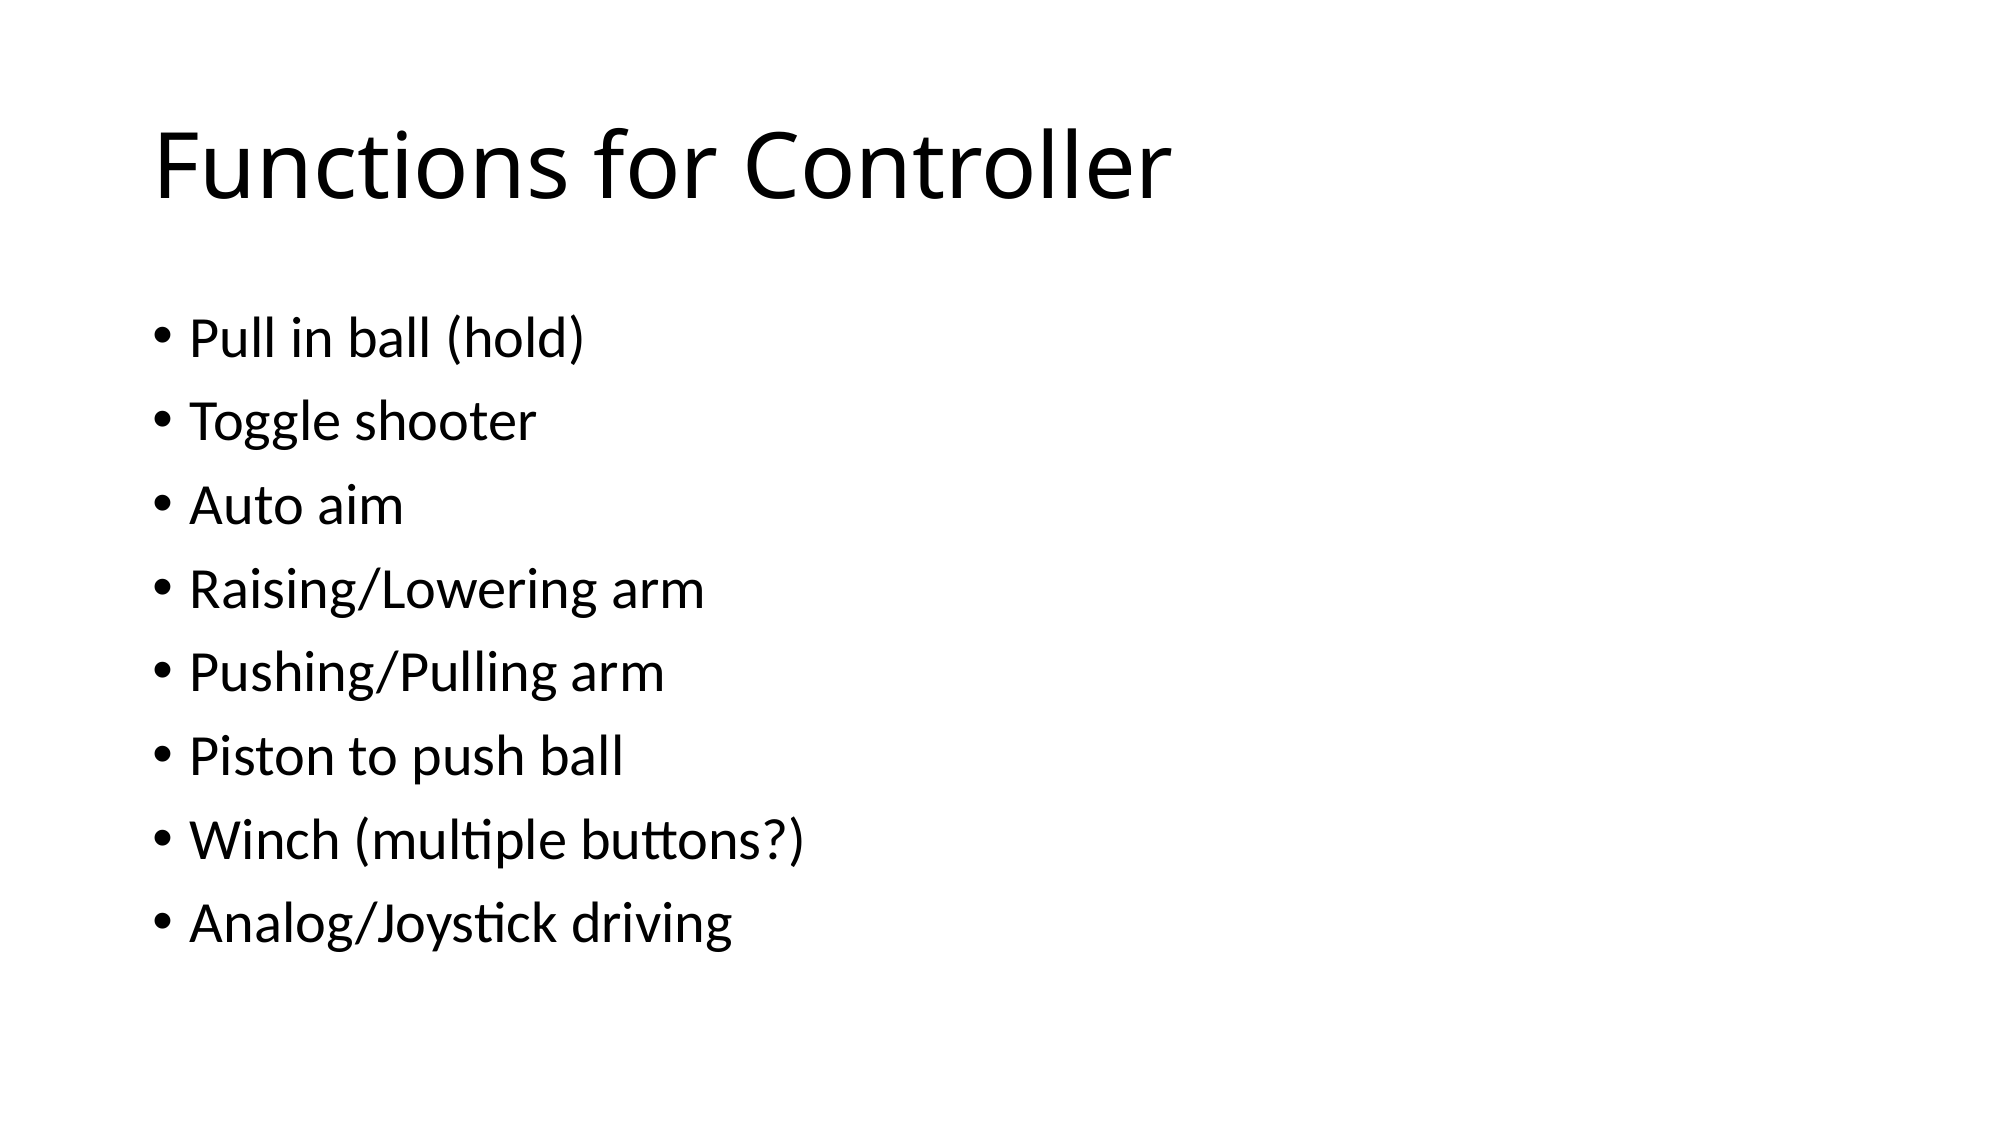

# Functions for Controller
Pull in ball (hold)
Toggle shooter
Auto aim
Raising/Lowering arm
Pushing/Pulling arm
Piston to push ball
Winch (multiple buttons?)
Analog/Joystick driving